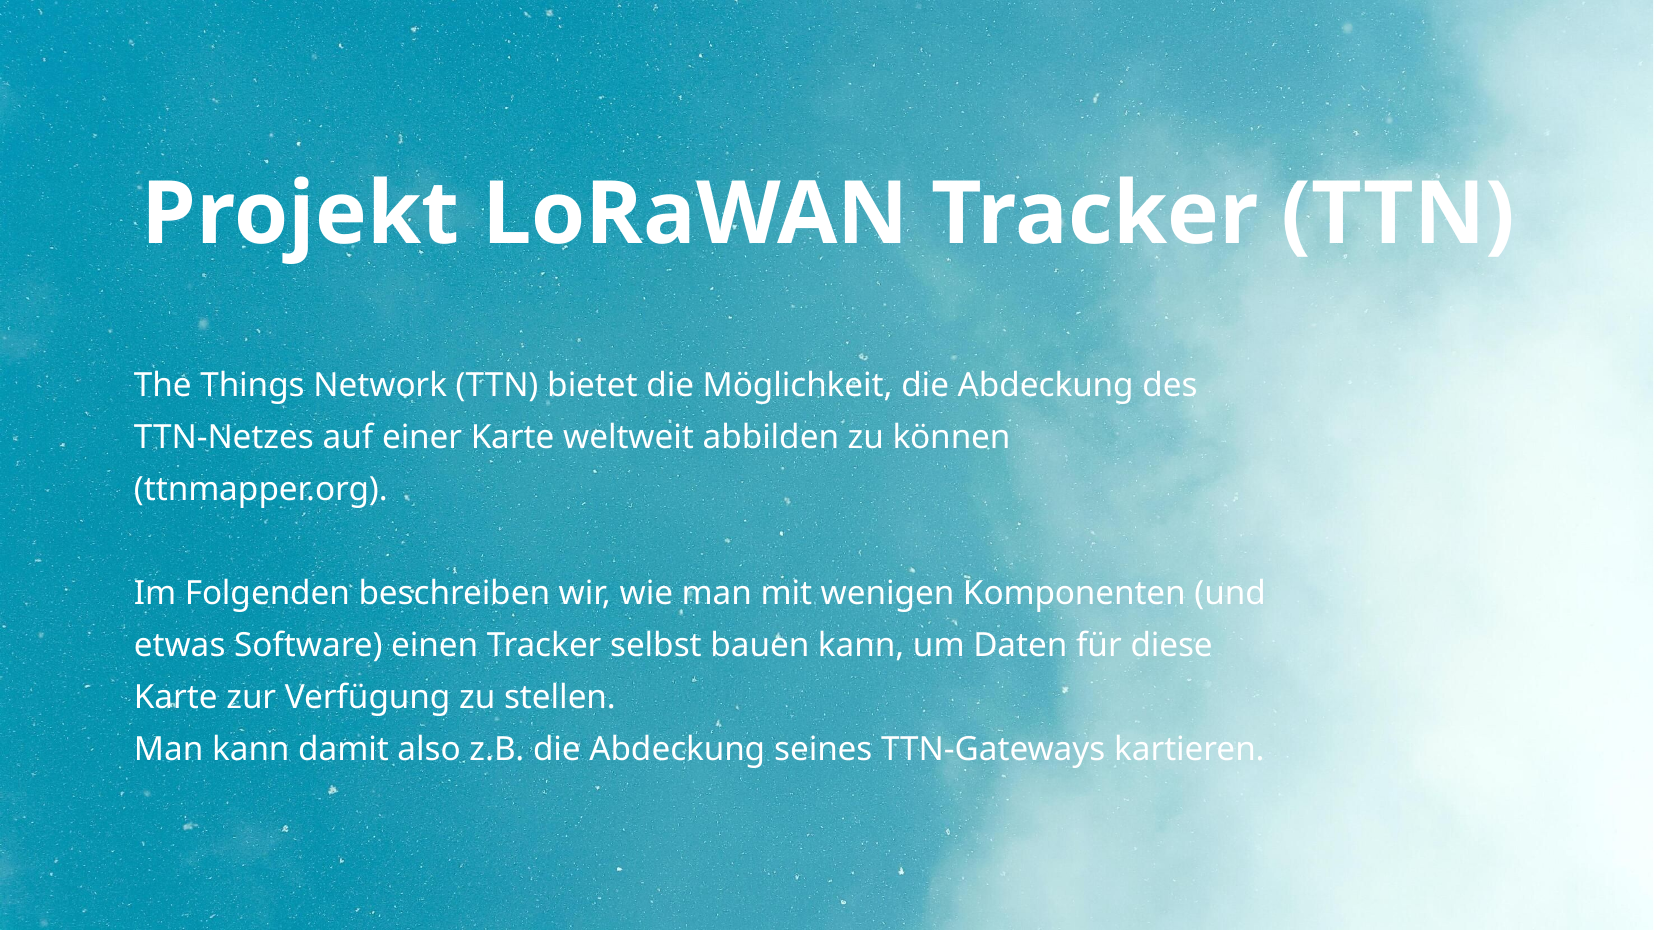

# Projekt LoRaWAN Tracker (TTN)
The Things Network (TTN) bietet die Möglichkeit, die Abdeckung des TTN-Netzes auf einer Karte weltweit abbilden zu können (ttnmapper.org).
Im Folgenden beschreiben wir, wie man mit wenigen Komponenten (und etwas Software) einen Tracker selbst bauen kann, um Daten für diese Karte zur Verfügung zu stellen.
Man kann damit also z.B. die Abdeckung seines TTN-Gateways kartieren.